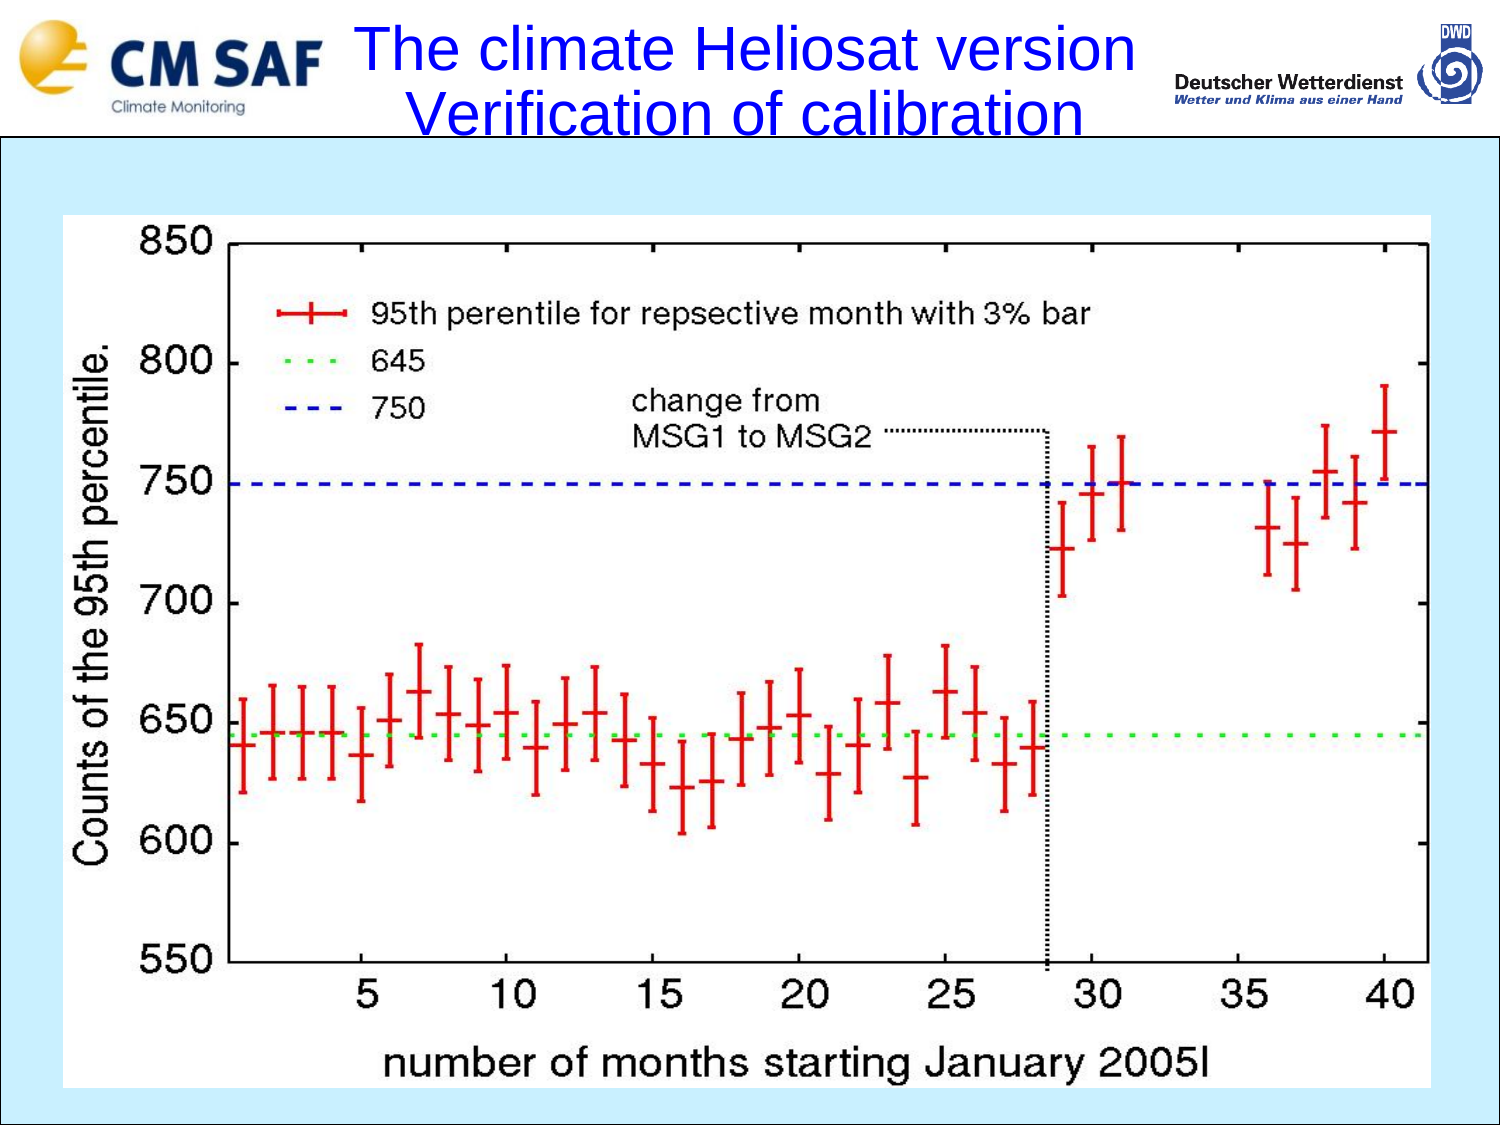

The climate Heliosat version
 Verification of calibration